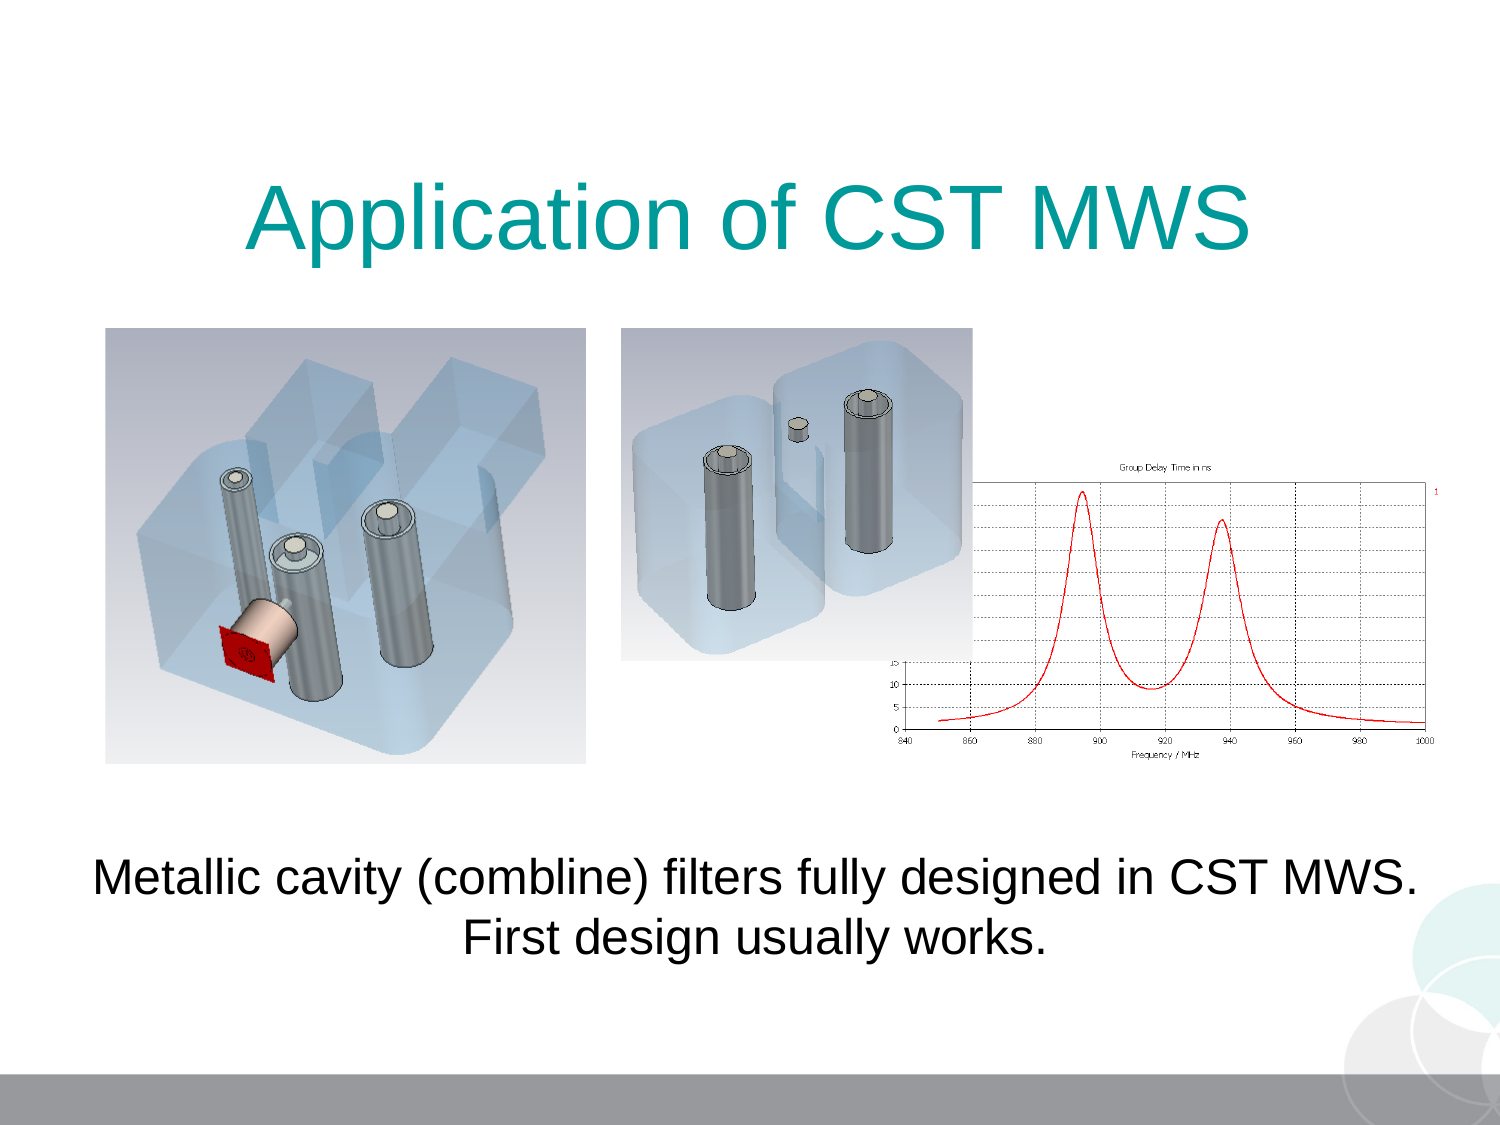

# Application of CST MWS
Metallic cavity (combline) filters fully designed in CST MWS.
First design usually works.